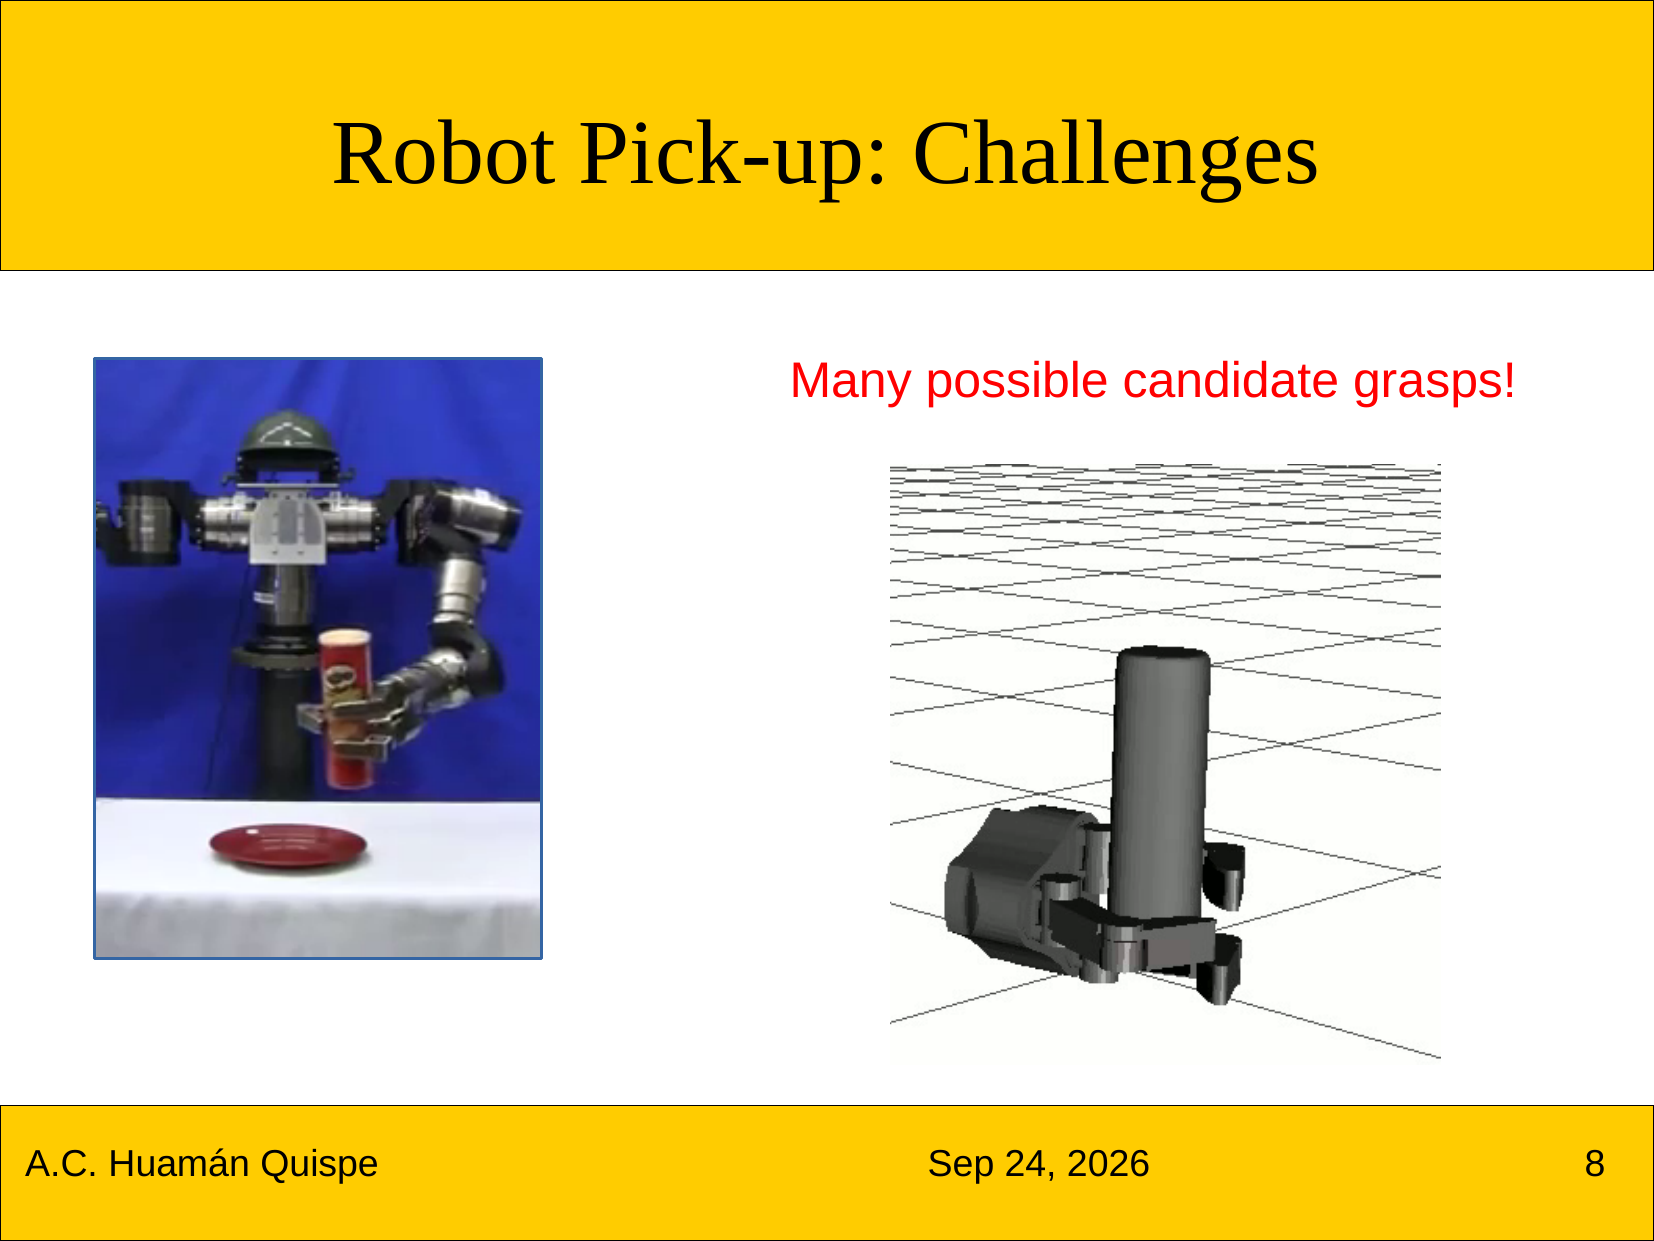

# Robot Pick-up: Challenges
Many possible candidate grasps!